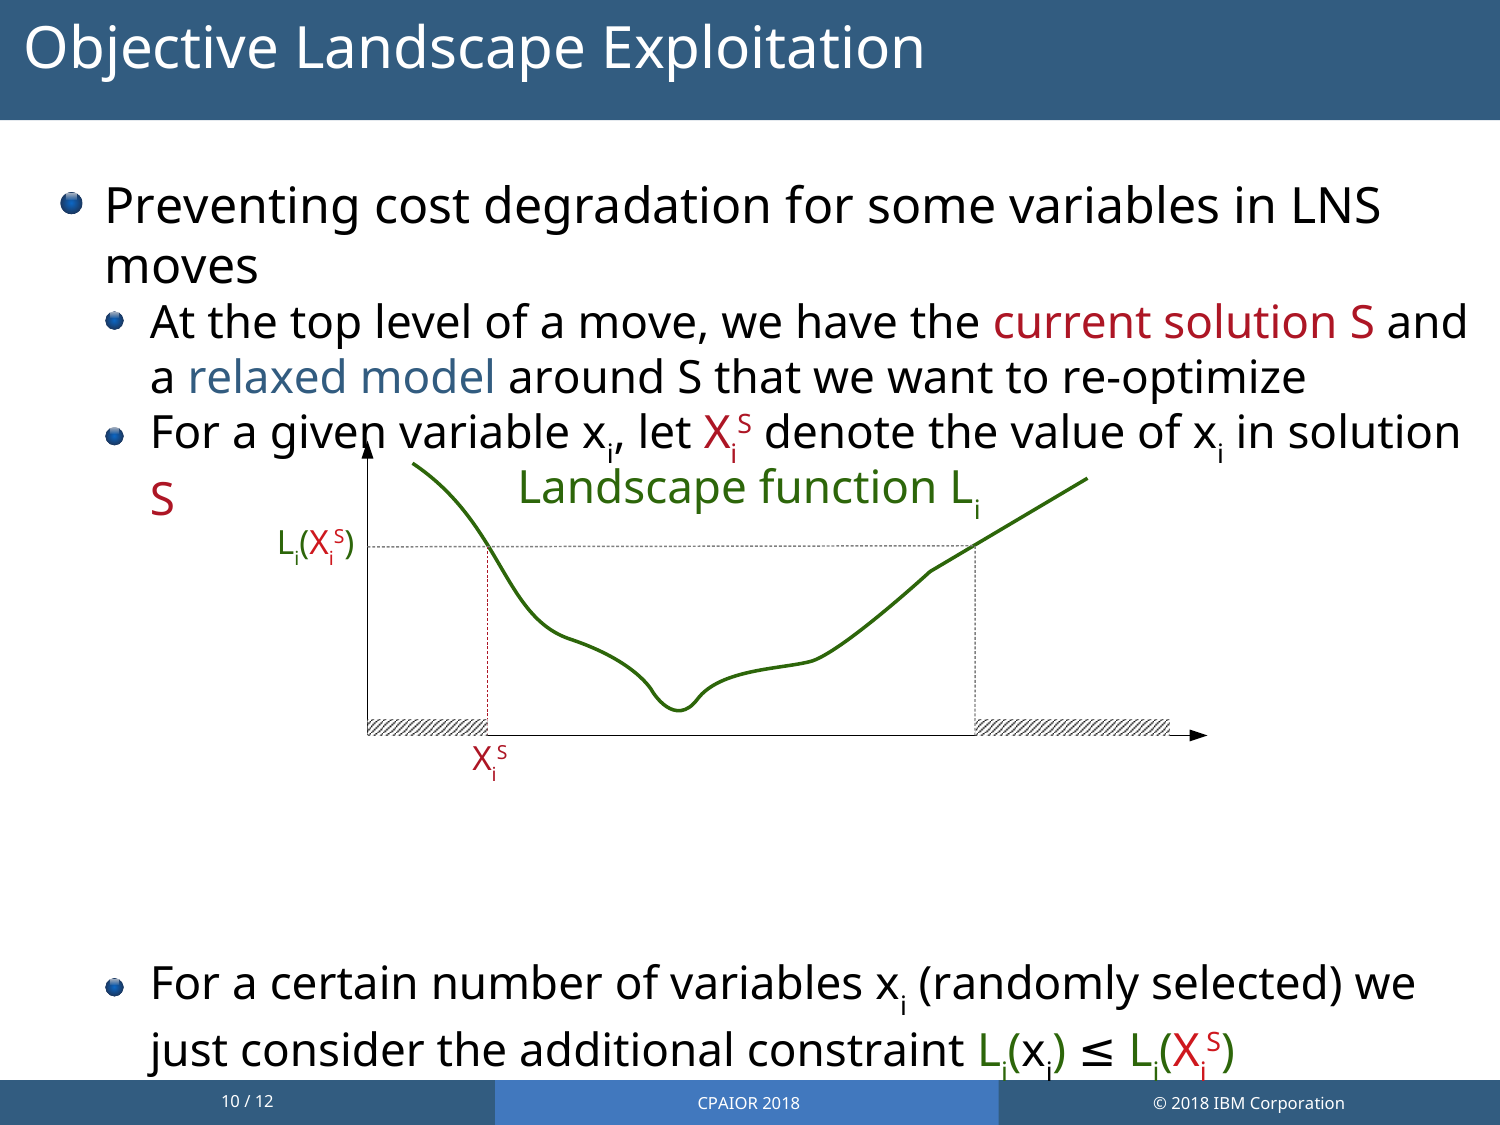

# Objective Landscape Exploitation
Preventing cost degradation for some variables in LNS moves
At the top level of a move, we have the current solution S and a relaxed model around S that we want to re-optimize
For a given variable xi, let XiS denote the value of xi in solution S
For a certain number of variables xi (randomly selected) we just consider the additional constraint Li(xi) ≤ Li(XiS)
Landscape function Li
Li(XiS)
XiS